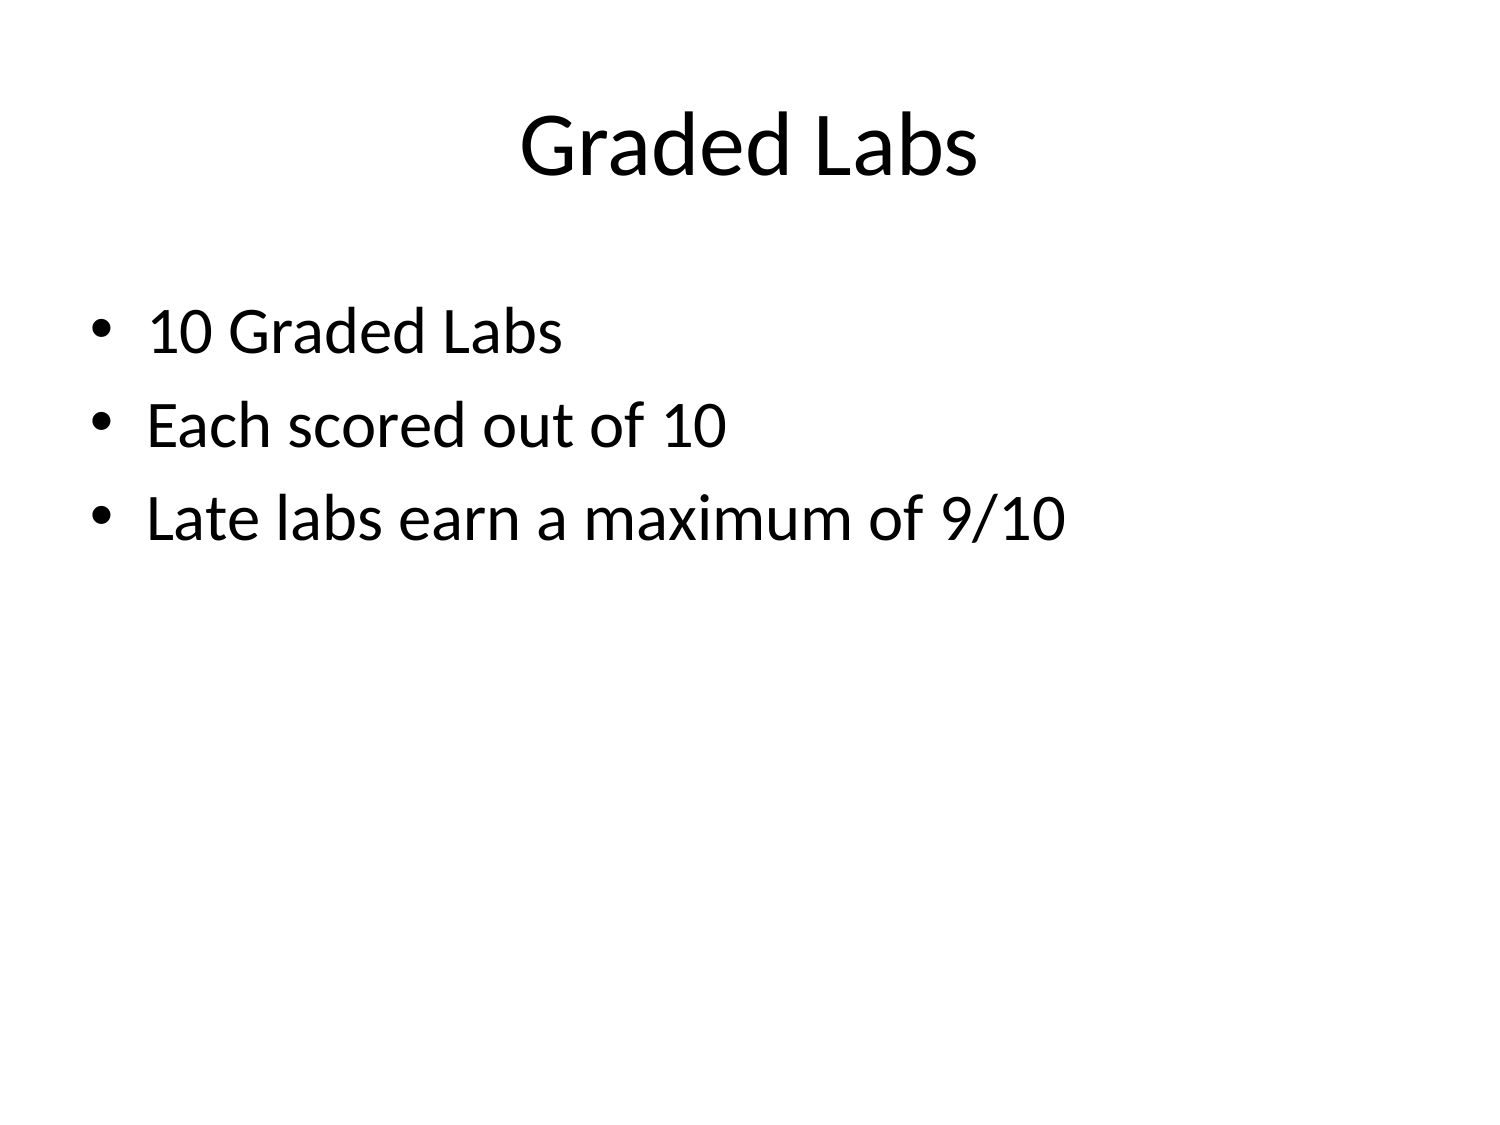

Graded Labs
10 Graded Labs
Each scored out of 10
Late labs earn a maximum of 9/10